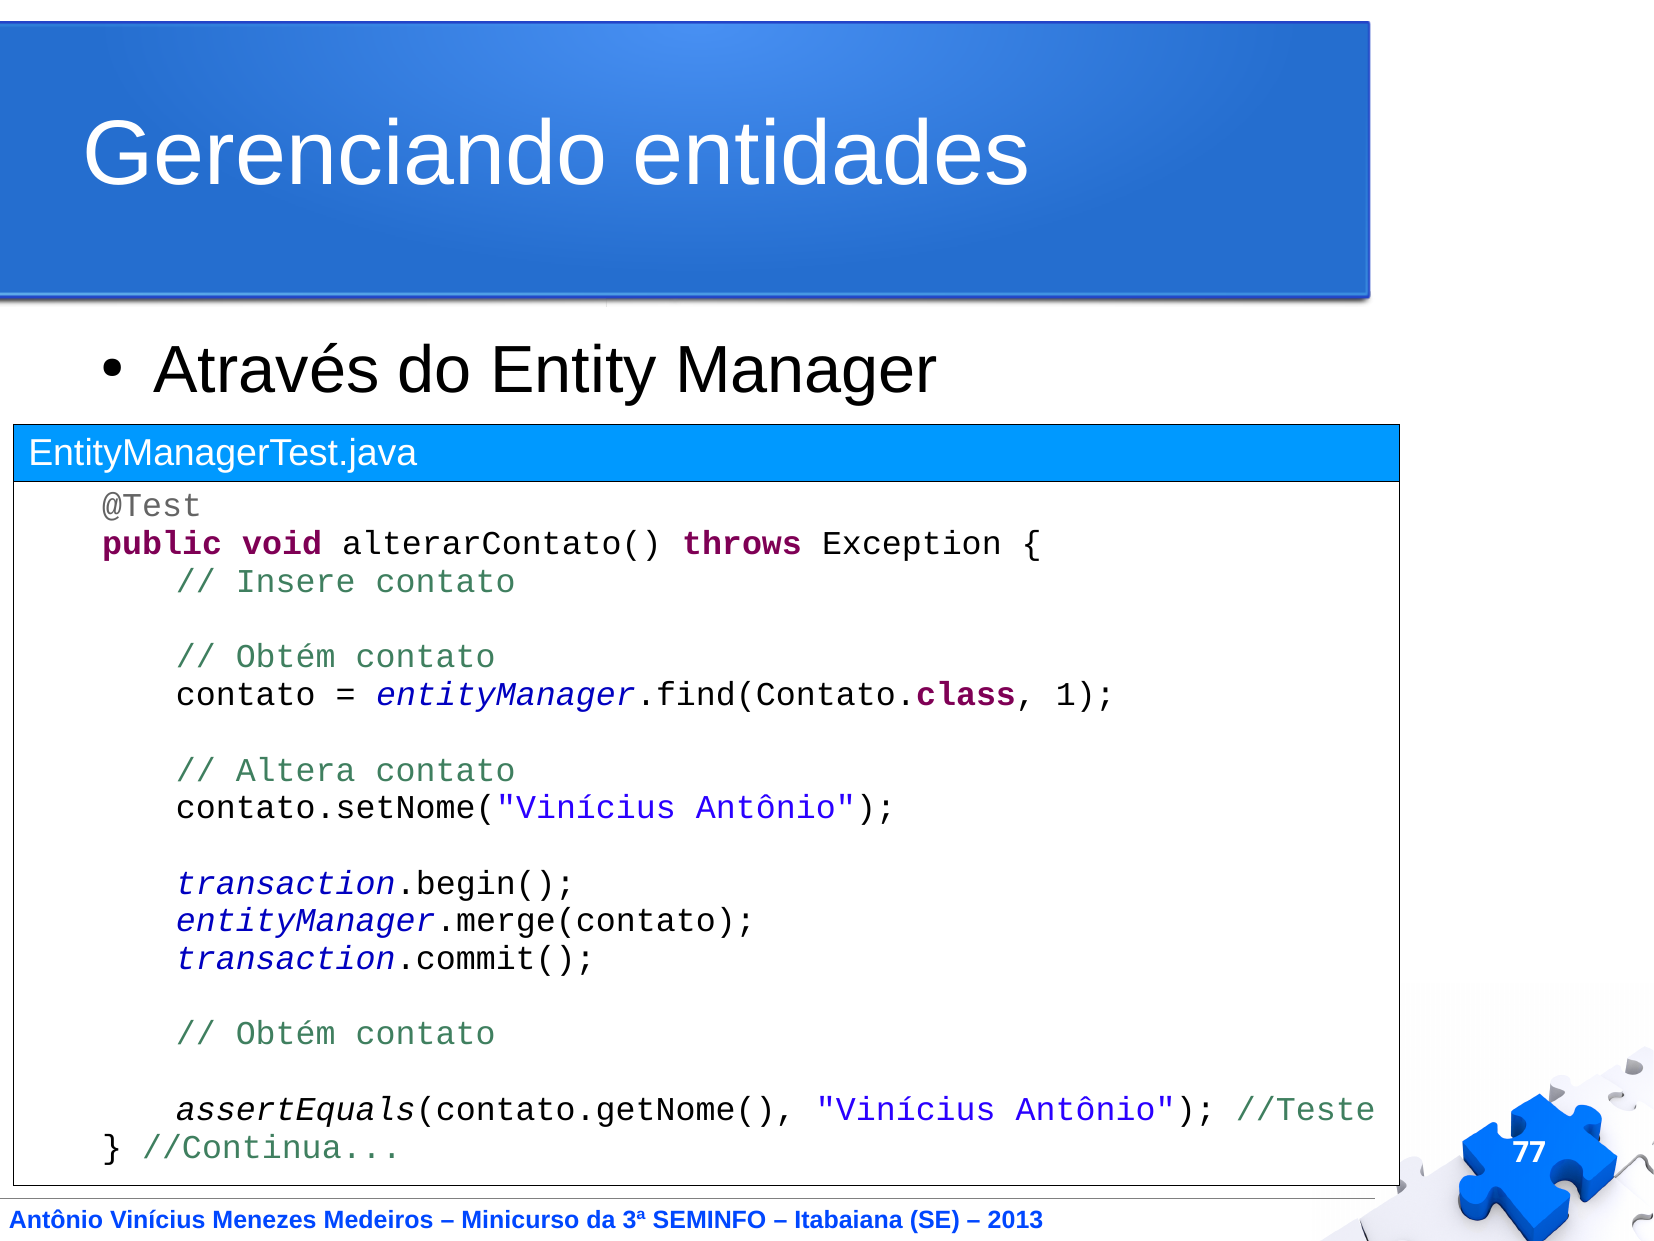

# Gerenciando entidades
Através do Entity Manager
| EntityManagerTest.java |
| --- |
| @Test public void alterarContato() throws Exception { // Insere contato // Obtém contato contato = entityManager.find(Contato.class, 1); // Altera contato contato.setNome("Vinícius Antônio"); transaction.begin(); entityManager.merge(contato); transaction.commit(); // Obtém contato assertEquals(contato.getNome(), "Vinícius Antônio"); //Teste } //Continua... |
77